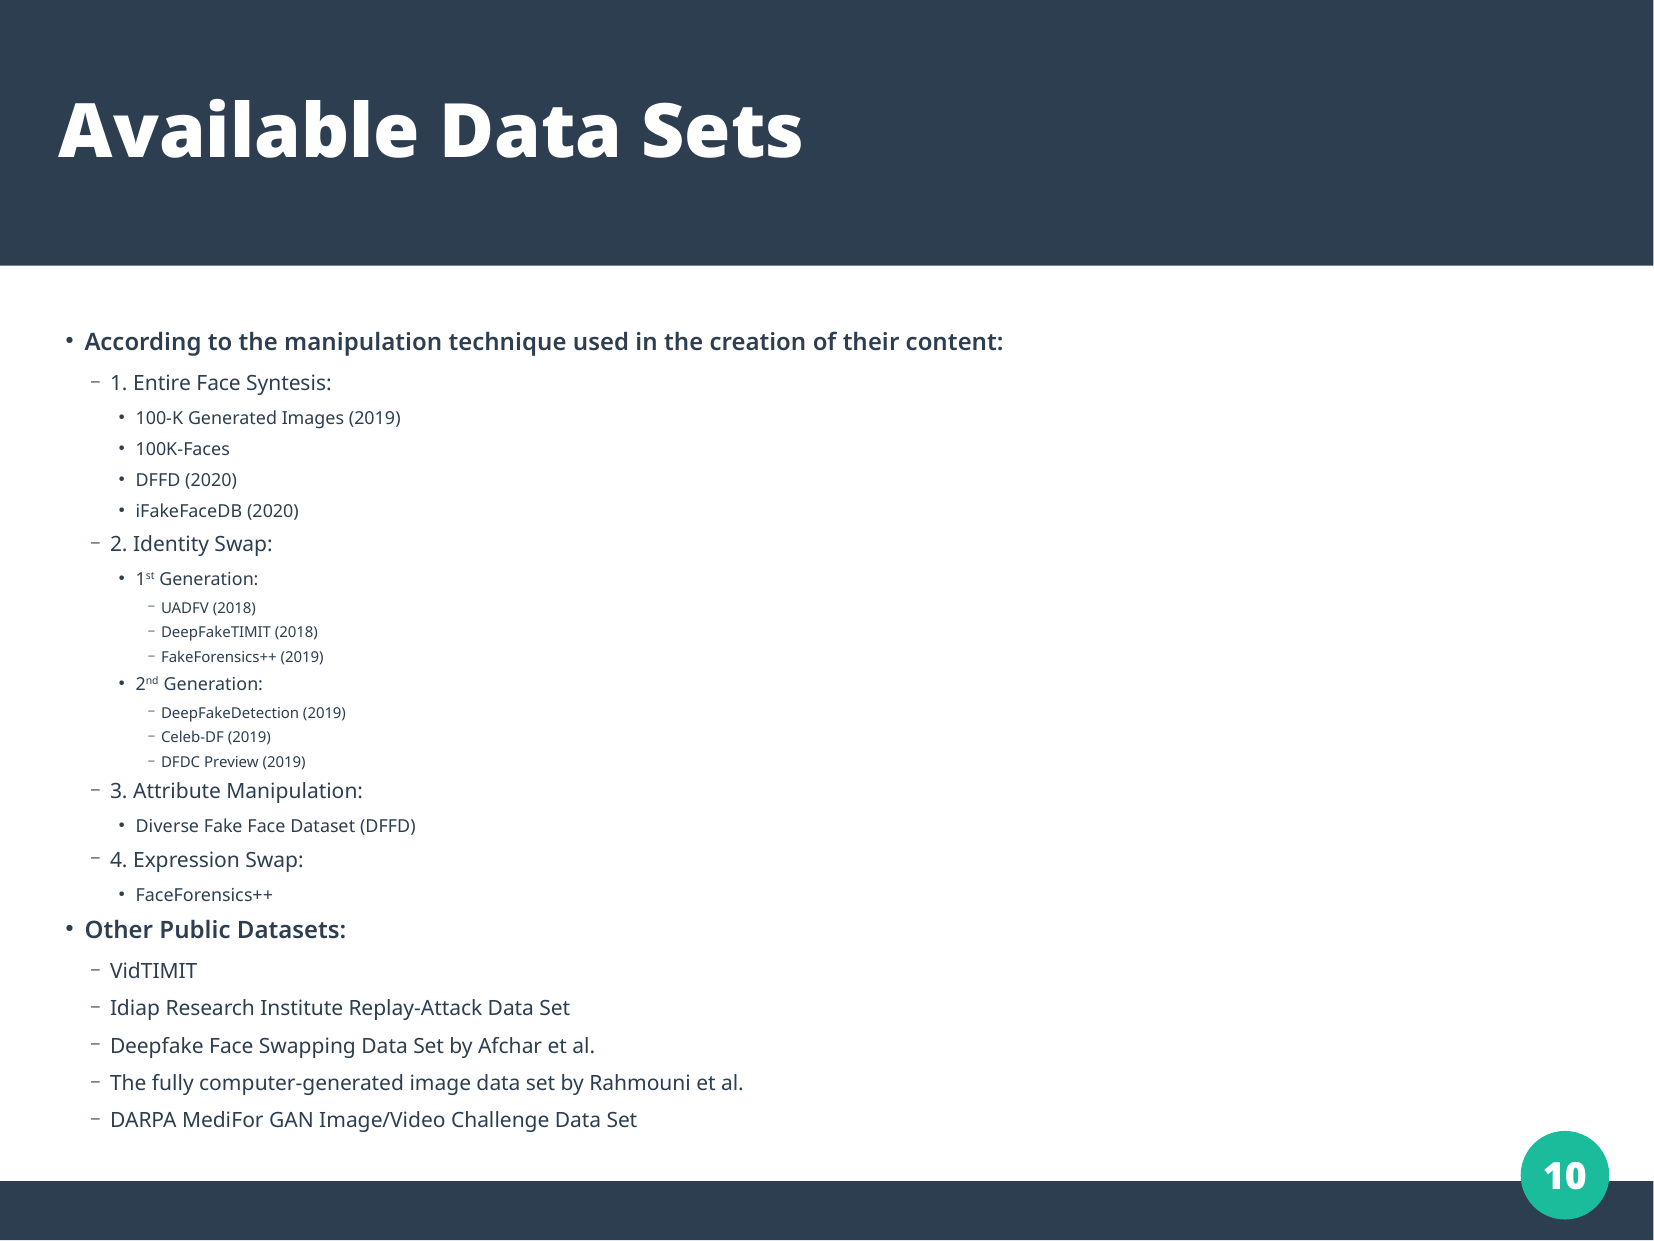

# Available Data Sets
According to the manipulation technique used in the creation of their content:
1. Entire Face Syntesis:
100-K Generated Images (2019)
100K-Faces
DFFD (2020)
iFakeFaceDB (2020)
2. Identity Swap:
1st Generation:
UADFV (2018)
DeepFakeTIMIT (2018)
FakeForensics++ (2019)
2nd Generation:
DeepFakeDetection (2019)
Celeb-DF (2019)
DFDC Preview (2019)
3. Attribute Manipulation:
Diverse Fake Face Dataset (DFFD)
4. Expression Swap:
FaceForensics++
Other Public Datasets:
VidTIMIT
Idiap Research Institute Replay-Attack Data Set
Deepfake Face Swapping Data Set by Afchar et al.
The fully computer-generated image data set by Rahmouni et al.
DARPA MediFor GAN Image/Video Challenge Data Set
10